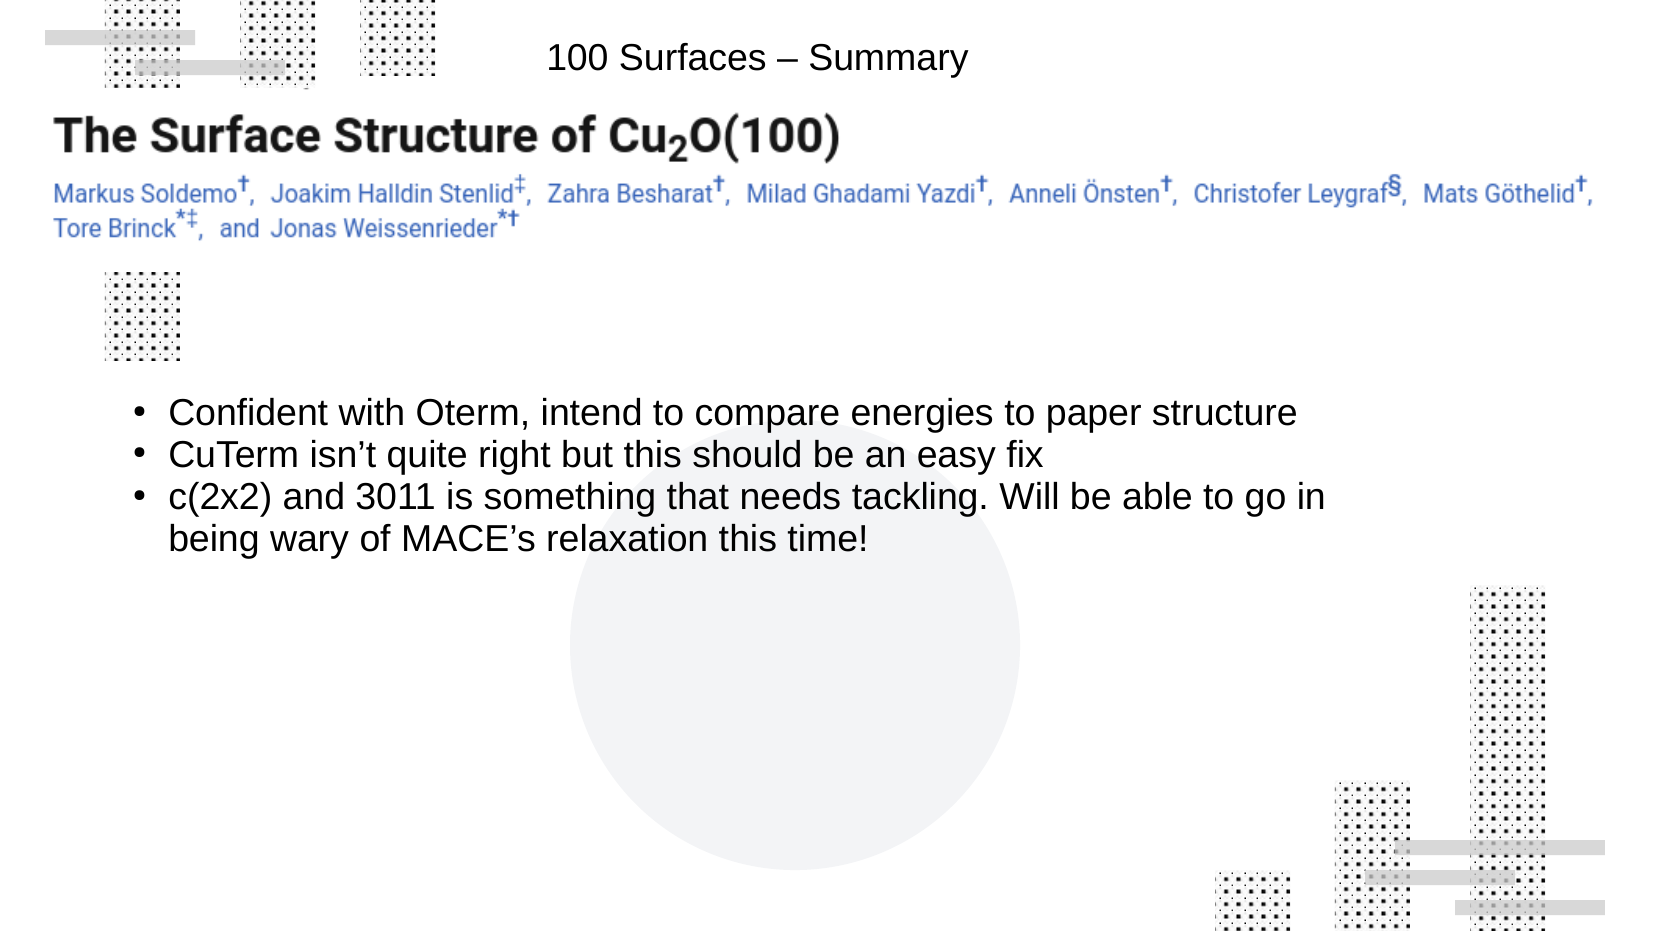

100 Surfaces – Summary
Confident with Oterm, intend to compare energies to paper structure
CuTerm isn’t quite right but this should be an easy fix
c(2x2) and 3011 is something that needs tackling. Will be able to go in being wary of MACE’s relaxation this time!